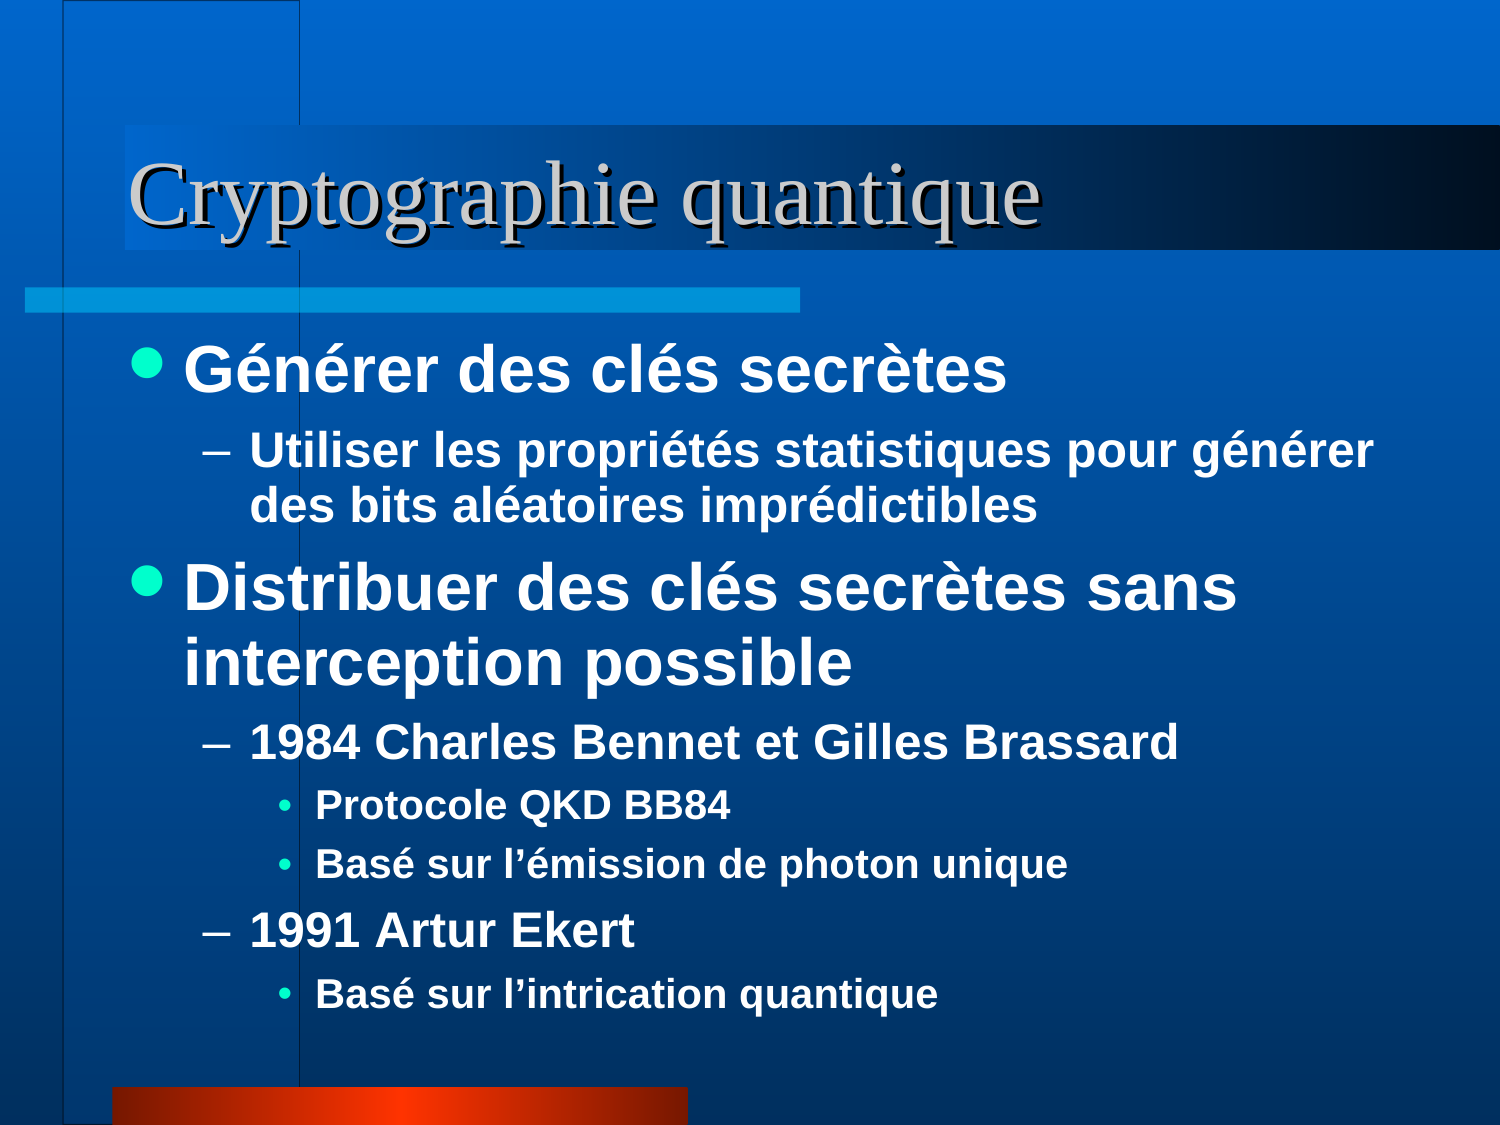

# Cryptographie quantique
Générer des clés secrètes
Utiliser les propriétés statistiques pour générer des bits aléatoires imprédictibles
Distribuer des clés secrètes sans interception possible
1984 Charles Bennet et Gilles Brassard
Protocole QKD BB84
Basé sur l’émission de photon unique
1991 Artur Ekert
Basé sur l’intrication quantique